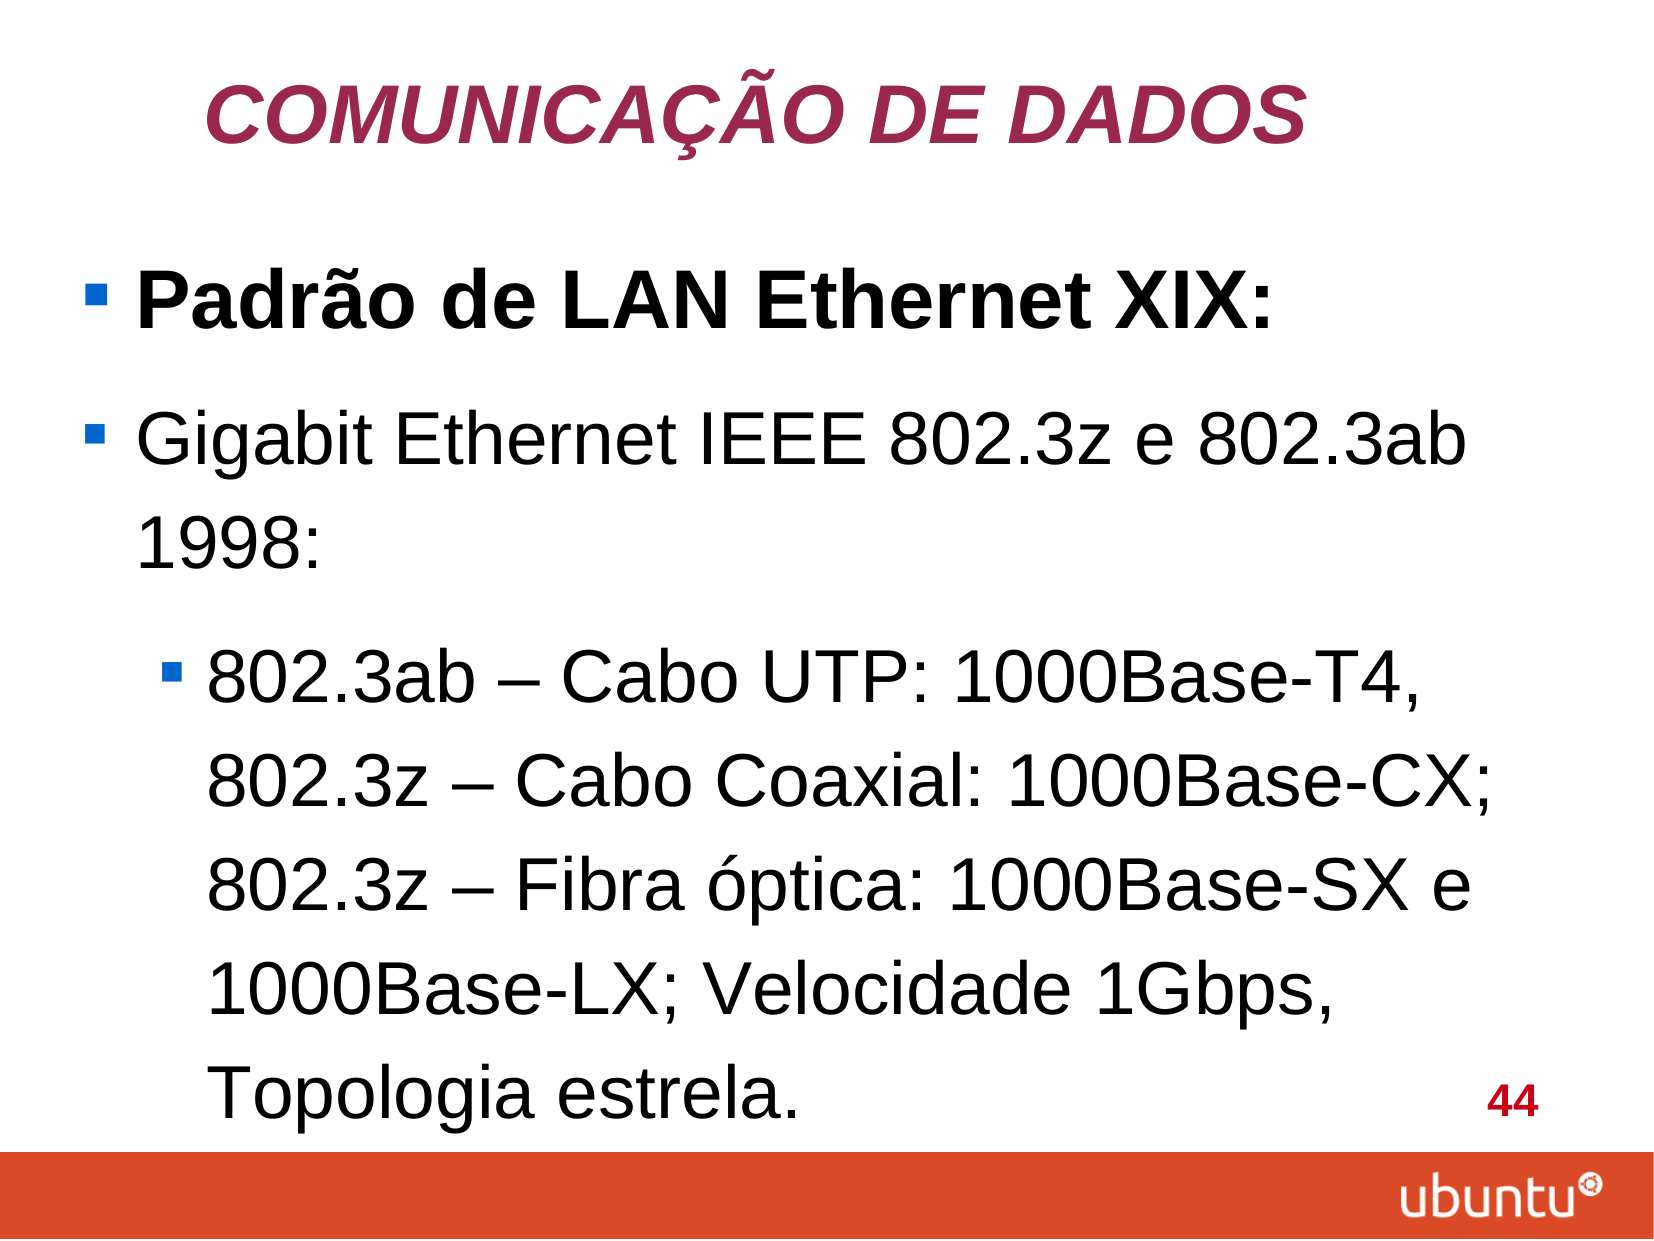

# COMUNICAÇÃO DE DADOS
Padrão de LAN Ethernet XIX:
Gigabit Ethernet IEEE 802.3z e 802.3ab 1998:
802.3ab – Cabo UTP: 1000Base-T4, 802.3z – Cabo Coaxial: 1000Base-CX; 802.3z – Fibra óptica: 1000Base-SX e 1000Base-LX; Velocidade 1Gbps, Topologia estrela.